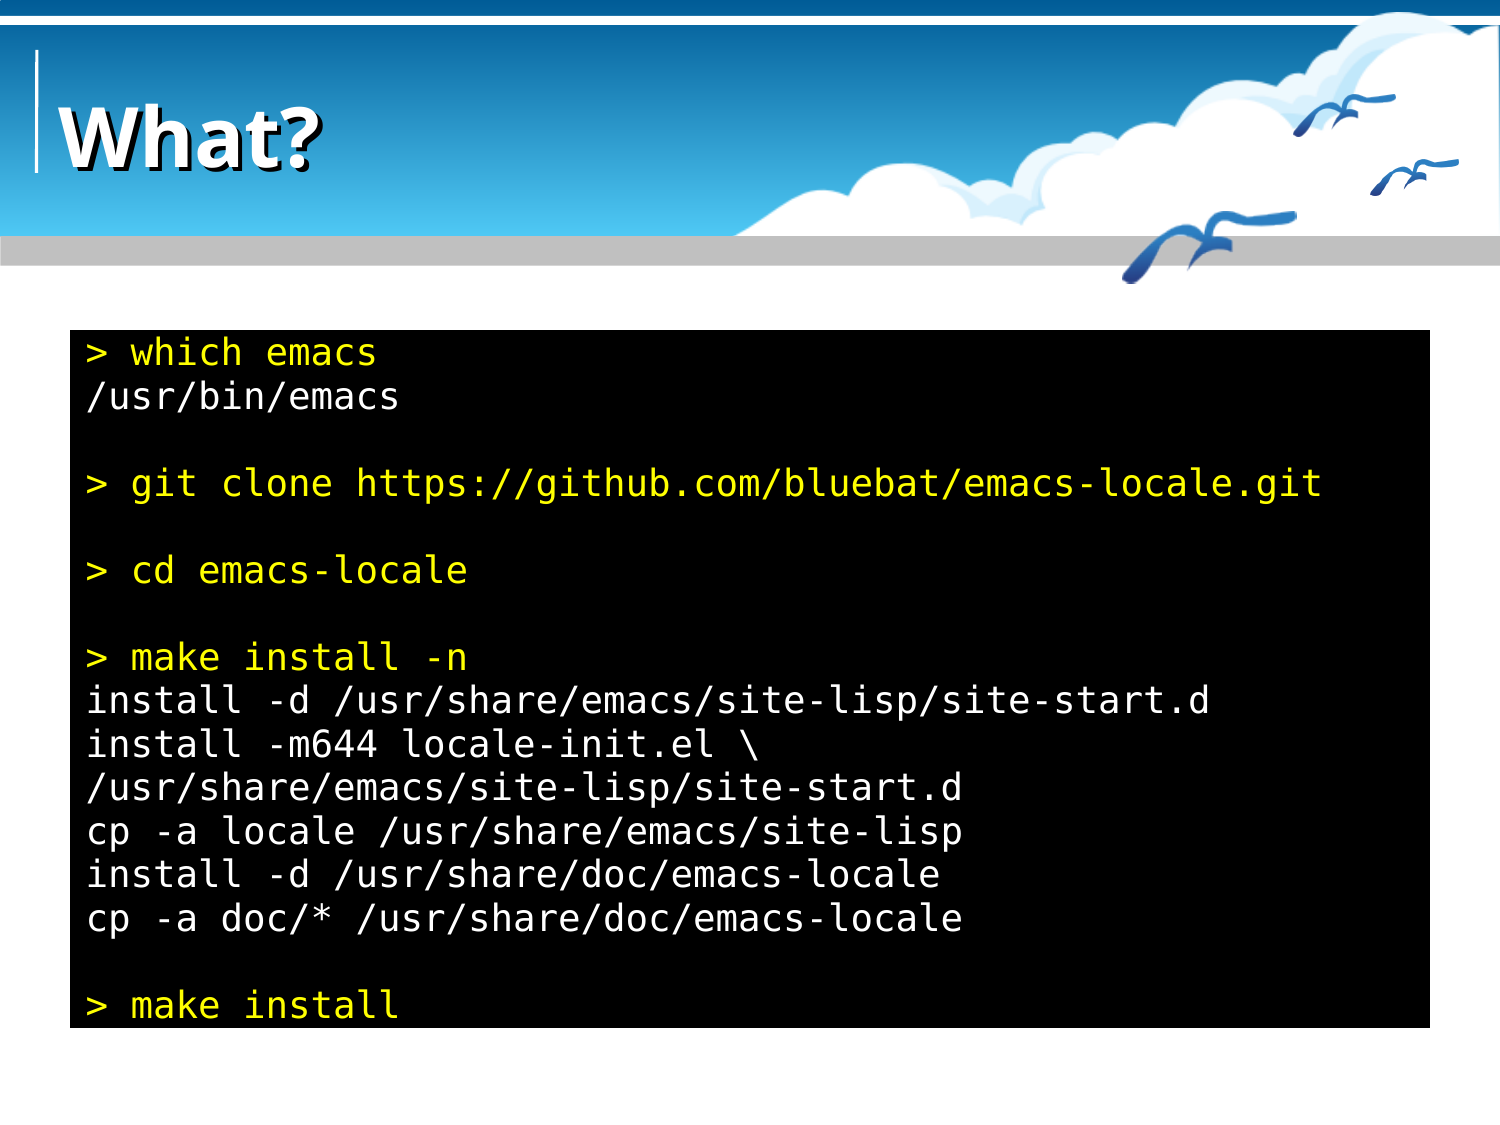

# What?
> which emacs
/usr/bin/emacs
> git clone https://github.com/bluebat/emacs-locale.git
> cd emacs-locale
> make install -n
install -d /usr/share/emacs/site-lisp/site-start.d
install -m644 locale-init.el \
/usr/share/emacs/site-lisp/site-start.d
cp -a locale /usr/share/emacs/site-lisp
install -d /usr/share/doc/emacs-locale
cp -a doc/* /usr/share/doc/emacs-locale
> make install